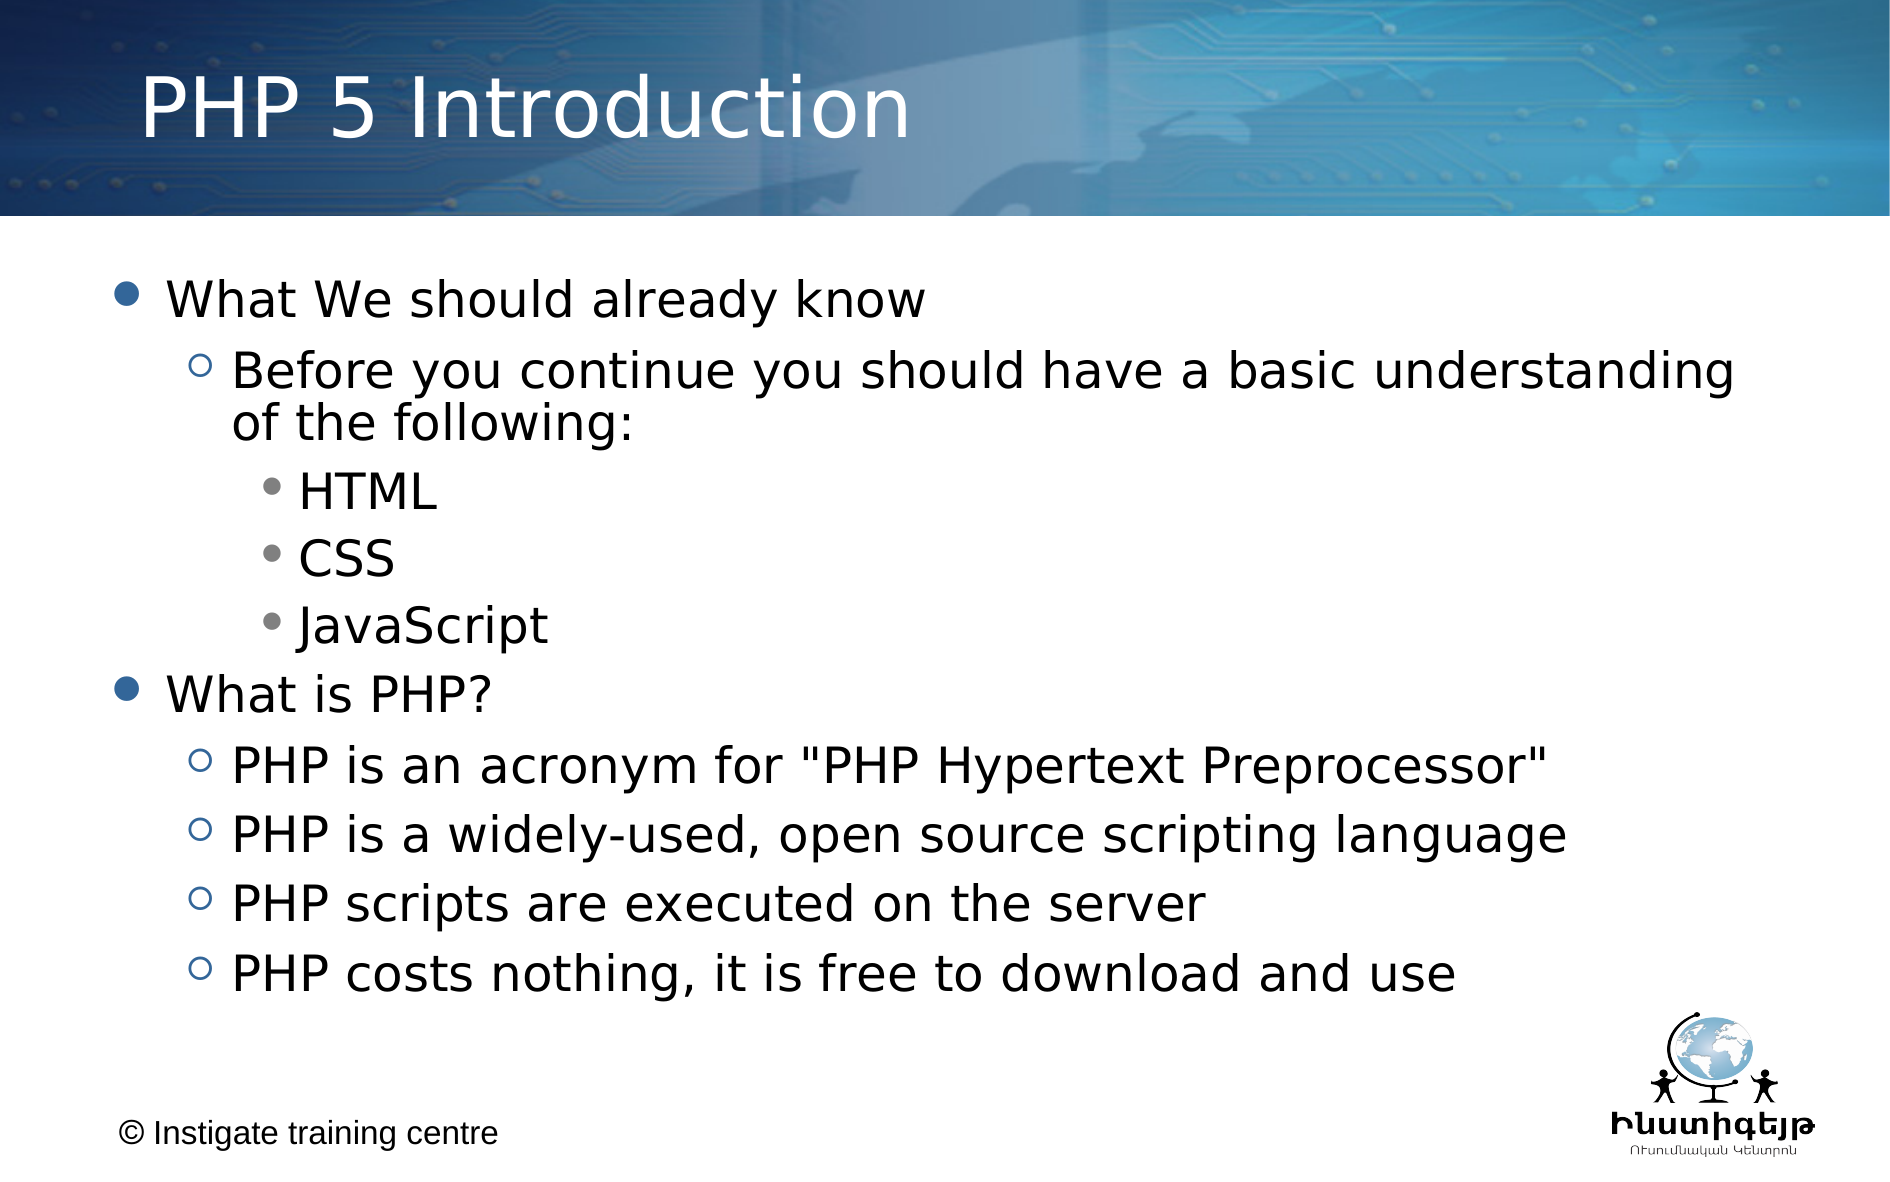

PHP 5 Introduction
# What We should already know
Before you continue you should have a basic understanding of the following:
HTML
CSS
JavaScript
What is PHP?
PHP is an acronym for "PHP Hypertext Preprocessor"
PHP is a widely-used, open source scripting language
PHP scripts are executed on the server
PHP costs nothing, it is free to download and use